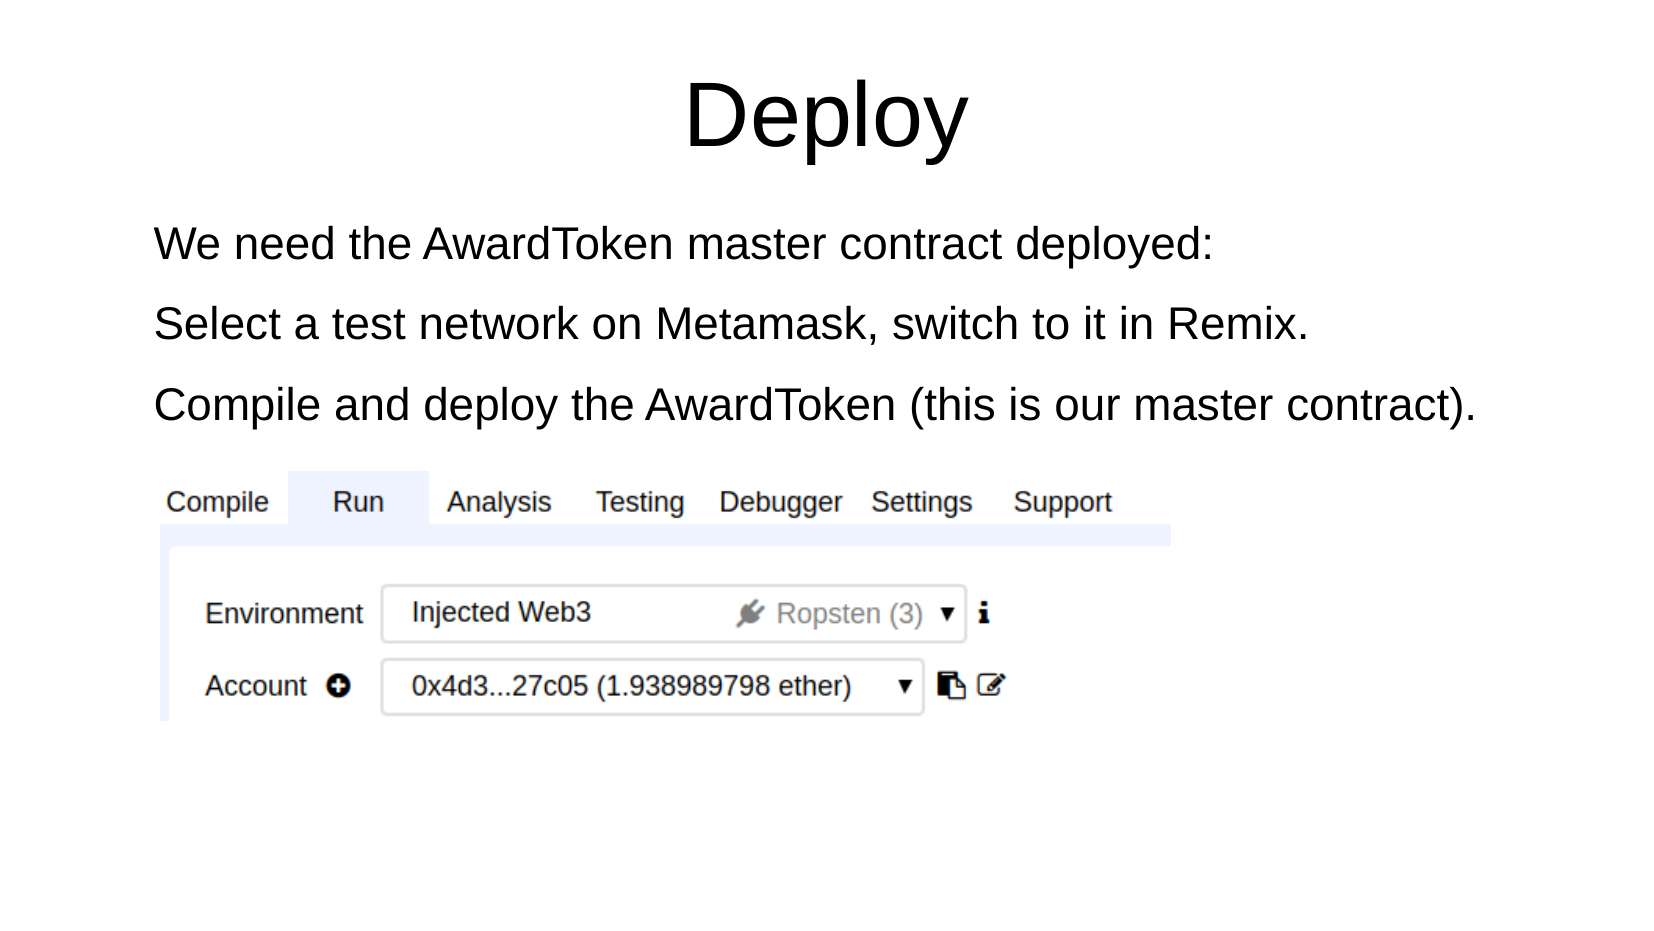

# Deploy
We need the AwardToken master contract deployed:
Select a test network on Metamask, switch to it in Remix.
Compile and deploy the AwardToken (this is our master contract).